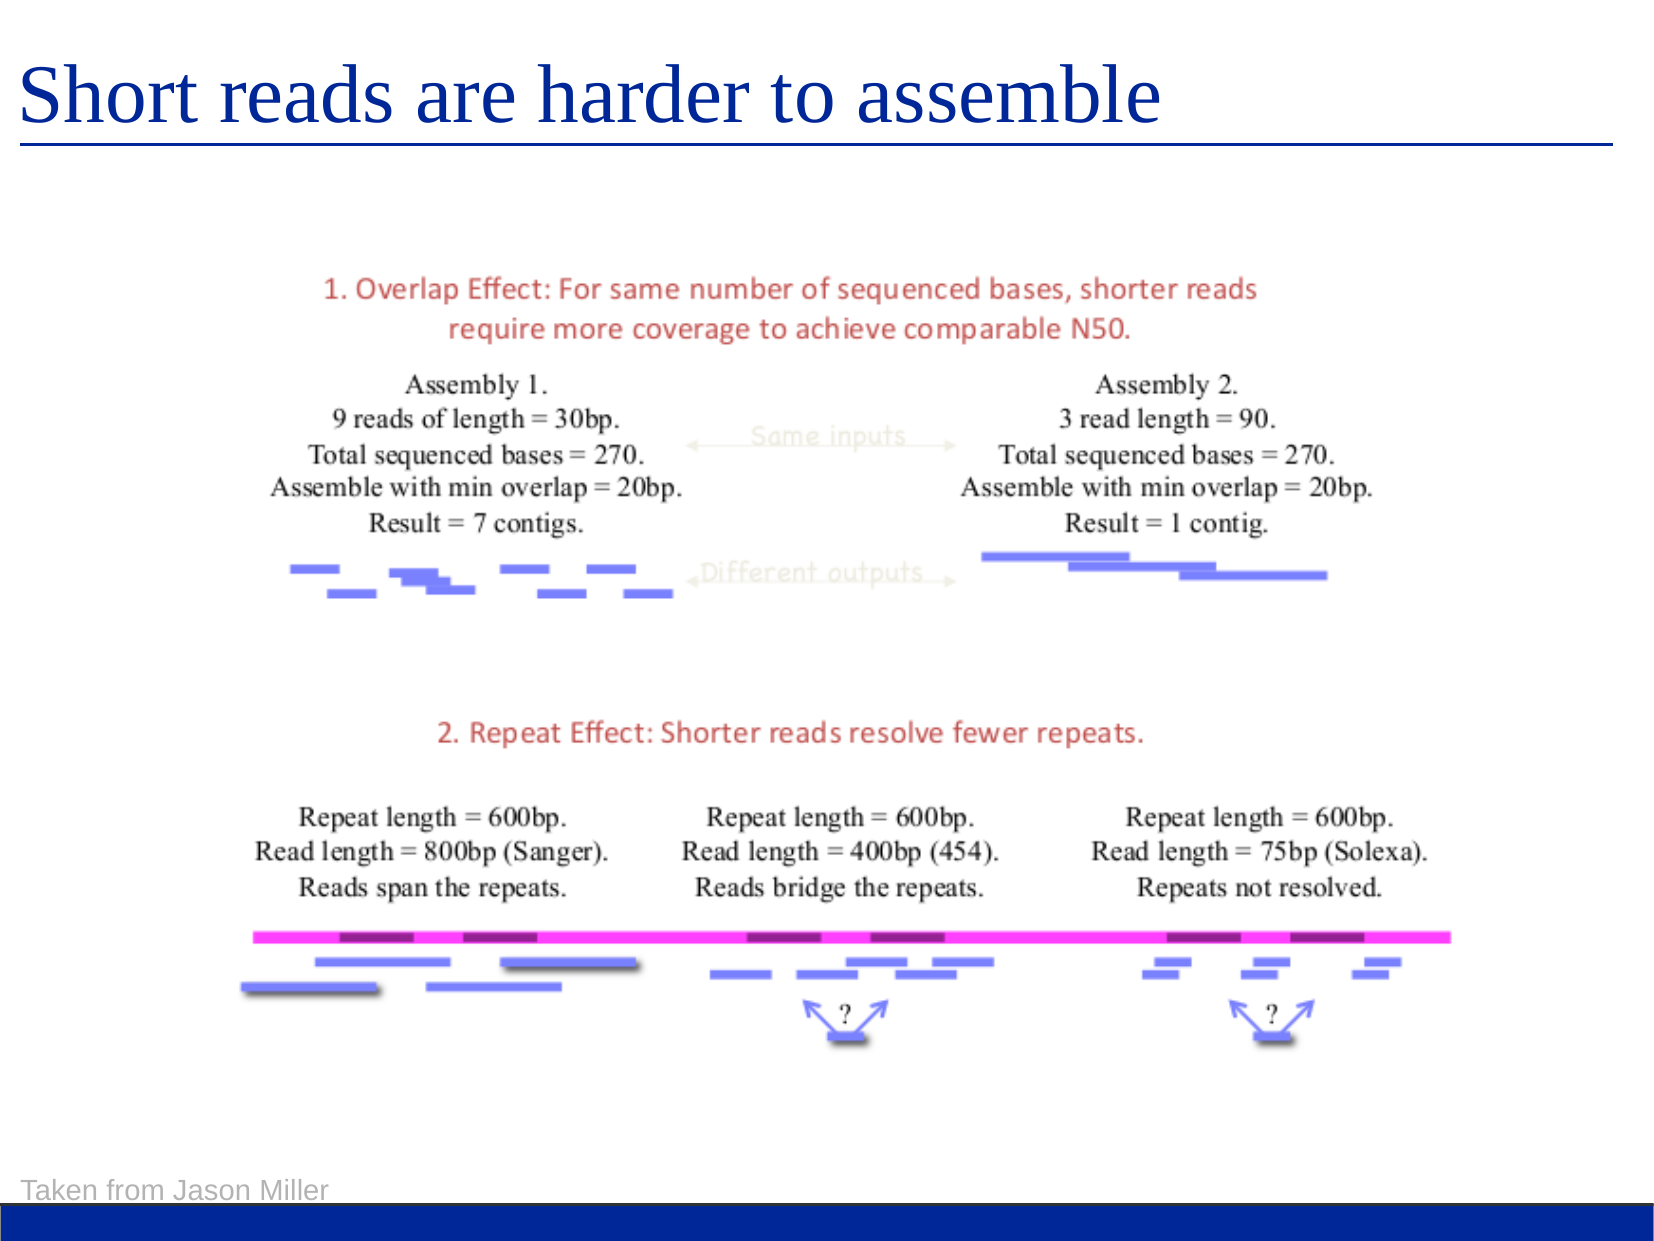

# Short reads are harder to assemble
Taken from Jason Miller